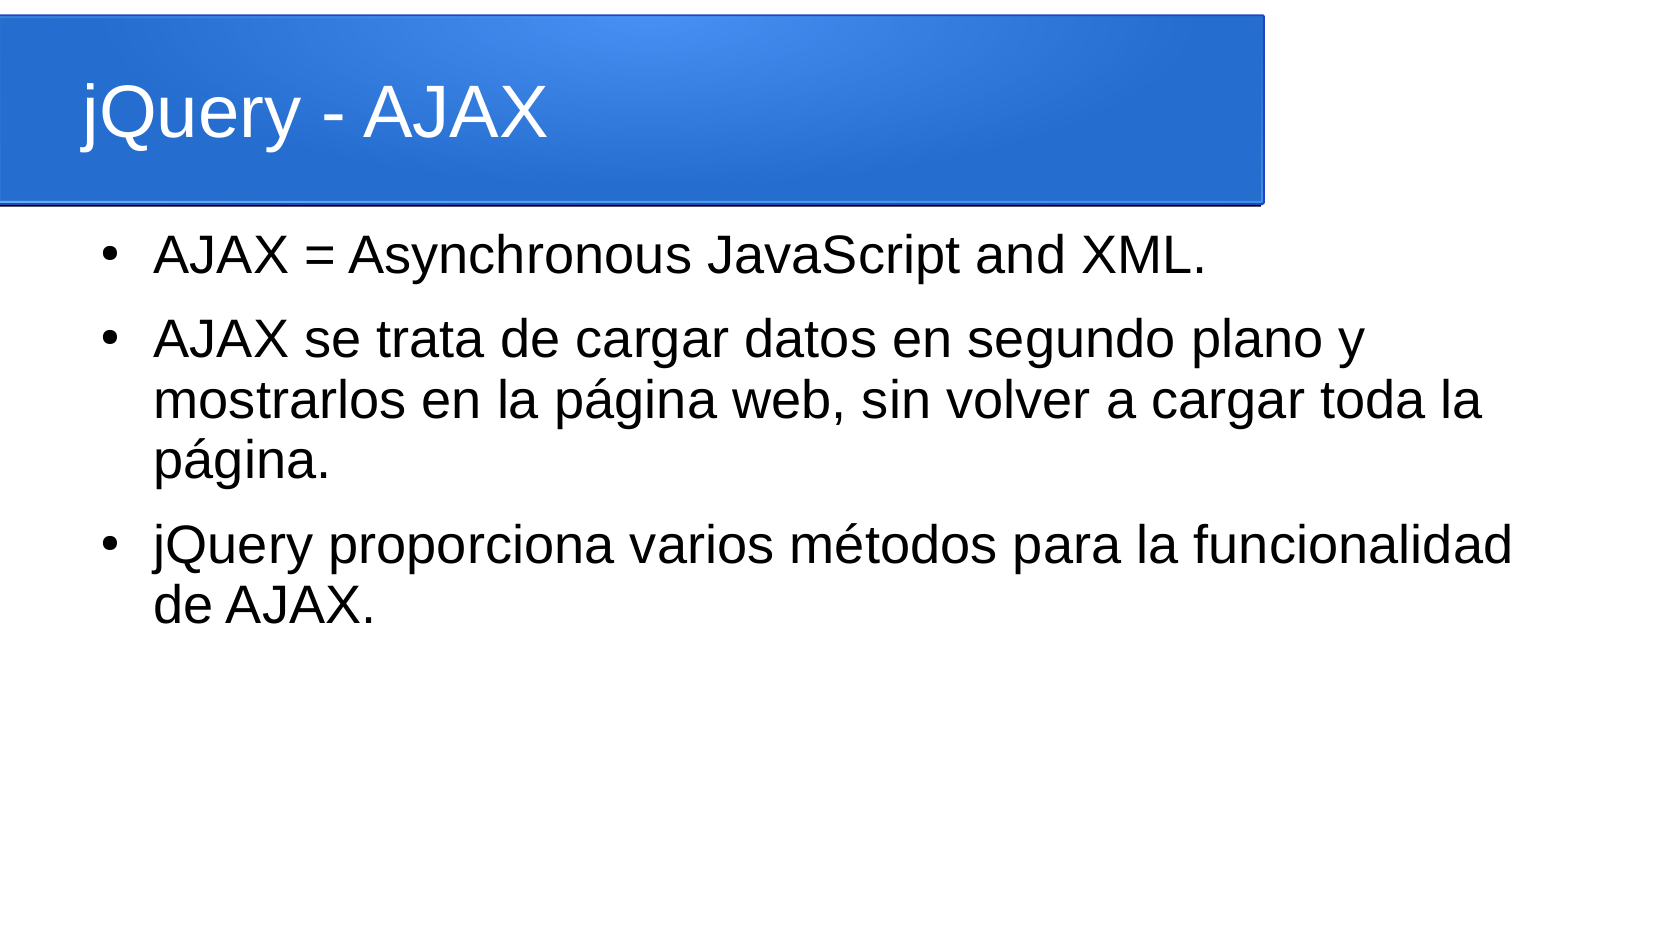

# jQuery - AJAX
AJAX = Asynchronous JavaScript and XML.
AJAX se trata de cargar datos en segundo plano y mostrarlos en la página web, sin volver a cargar toda la página.
jQuery proporciona varios métodos para la funcionalidad de AJAX.